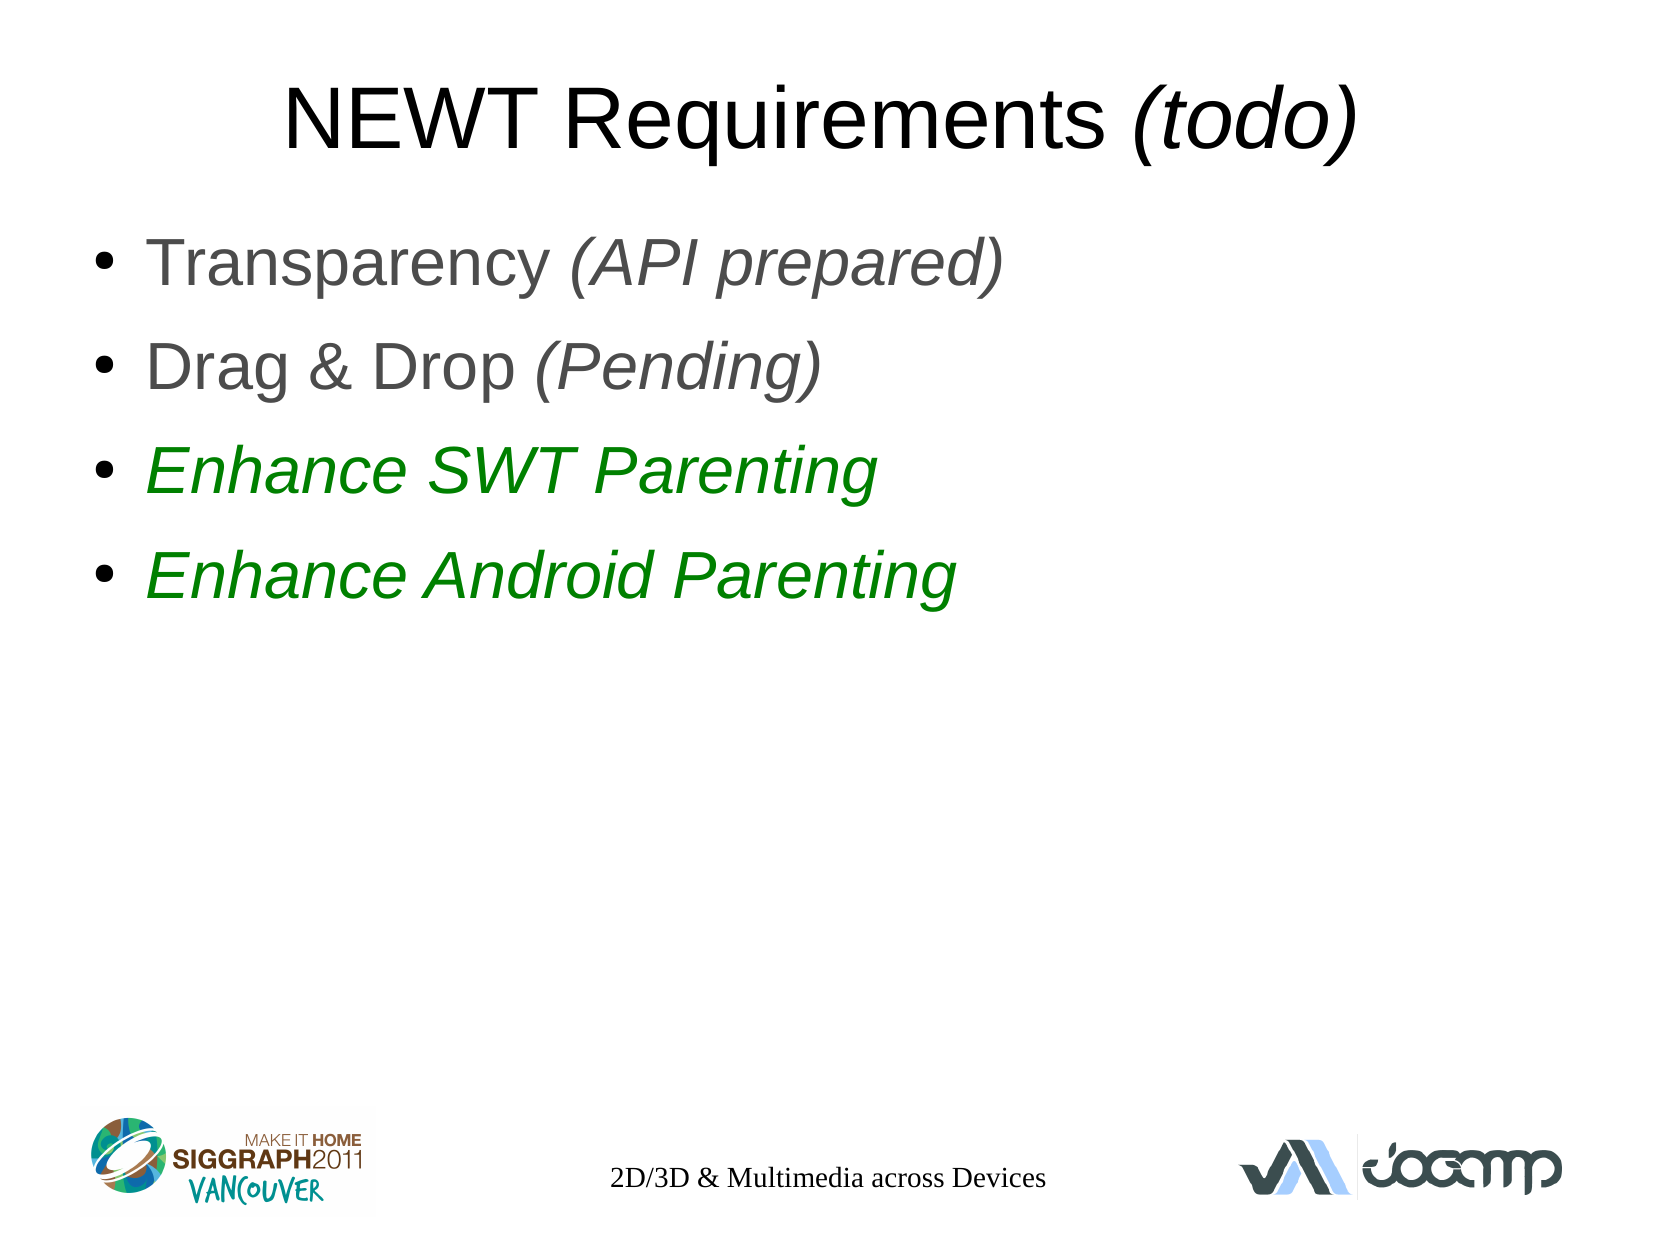

# NEWT Requirements (todo)
Transparency (API prepared)
Drag & Drop (Pending)
Enhance SWT Parenting
Enhance Android Parenting
2D/3D & Multimedia across Devices